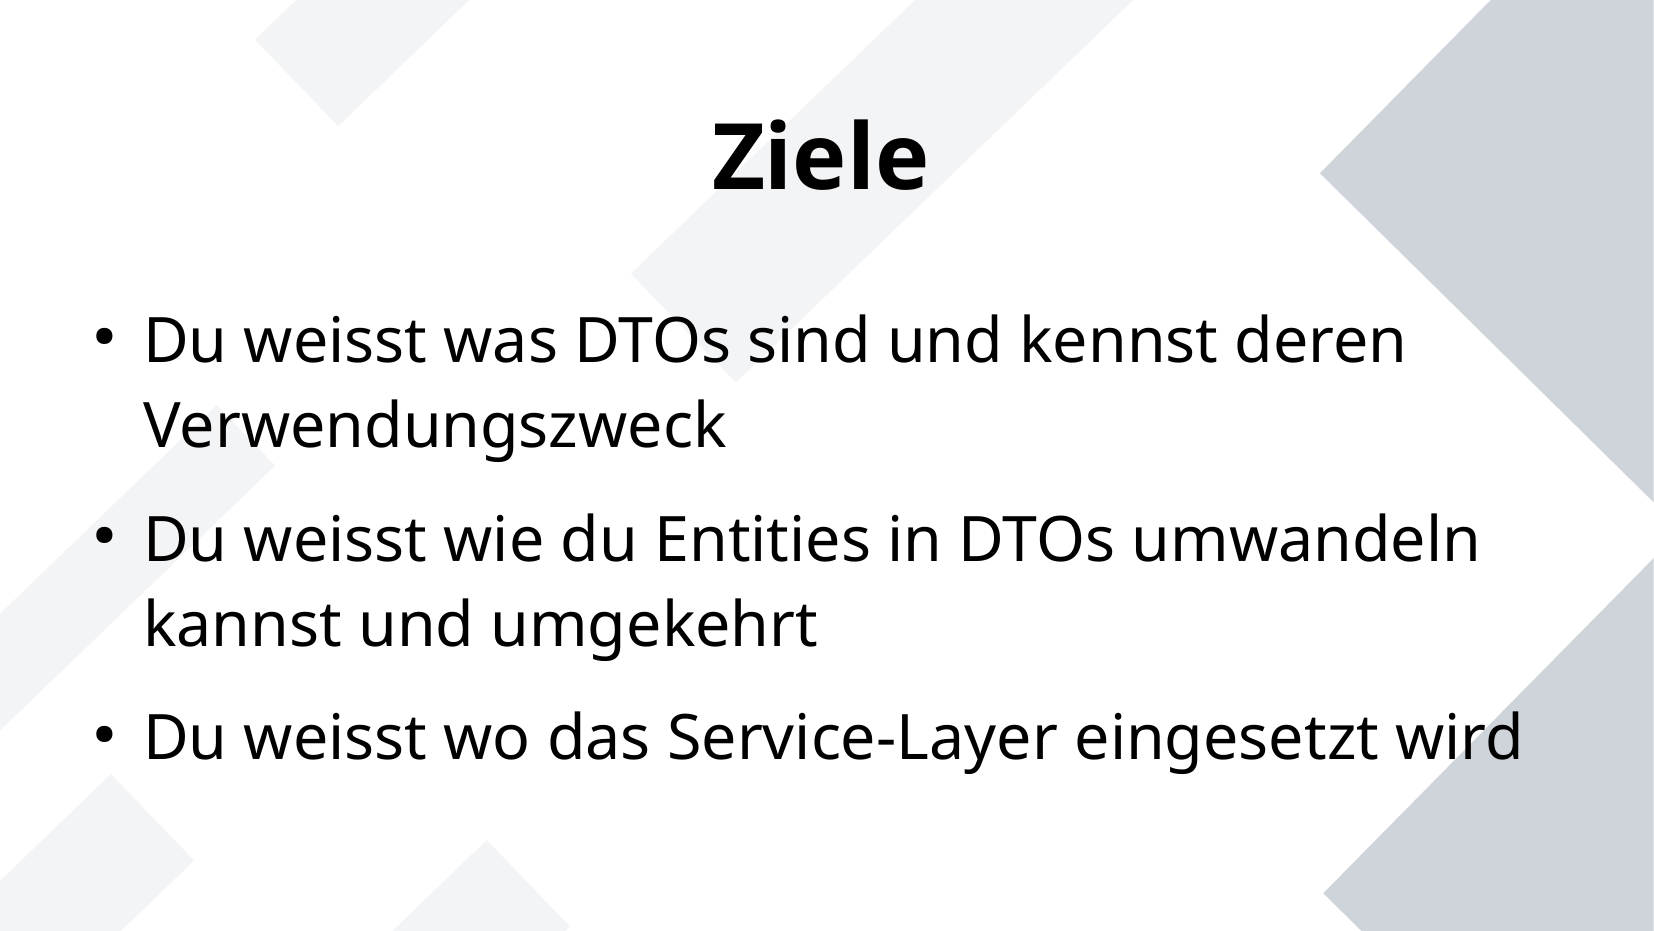

# Ziele
Du weisst was DTOs sind und kennst deren Verwendungszweck
Du weisst wie du Entities in DTOs umwandeln kannst und umgekehrt
Du weisst wo das Service-Layer eingesetzt wird